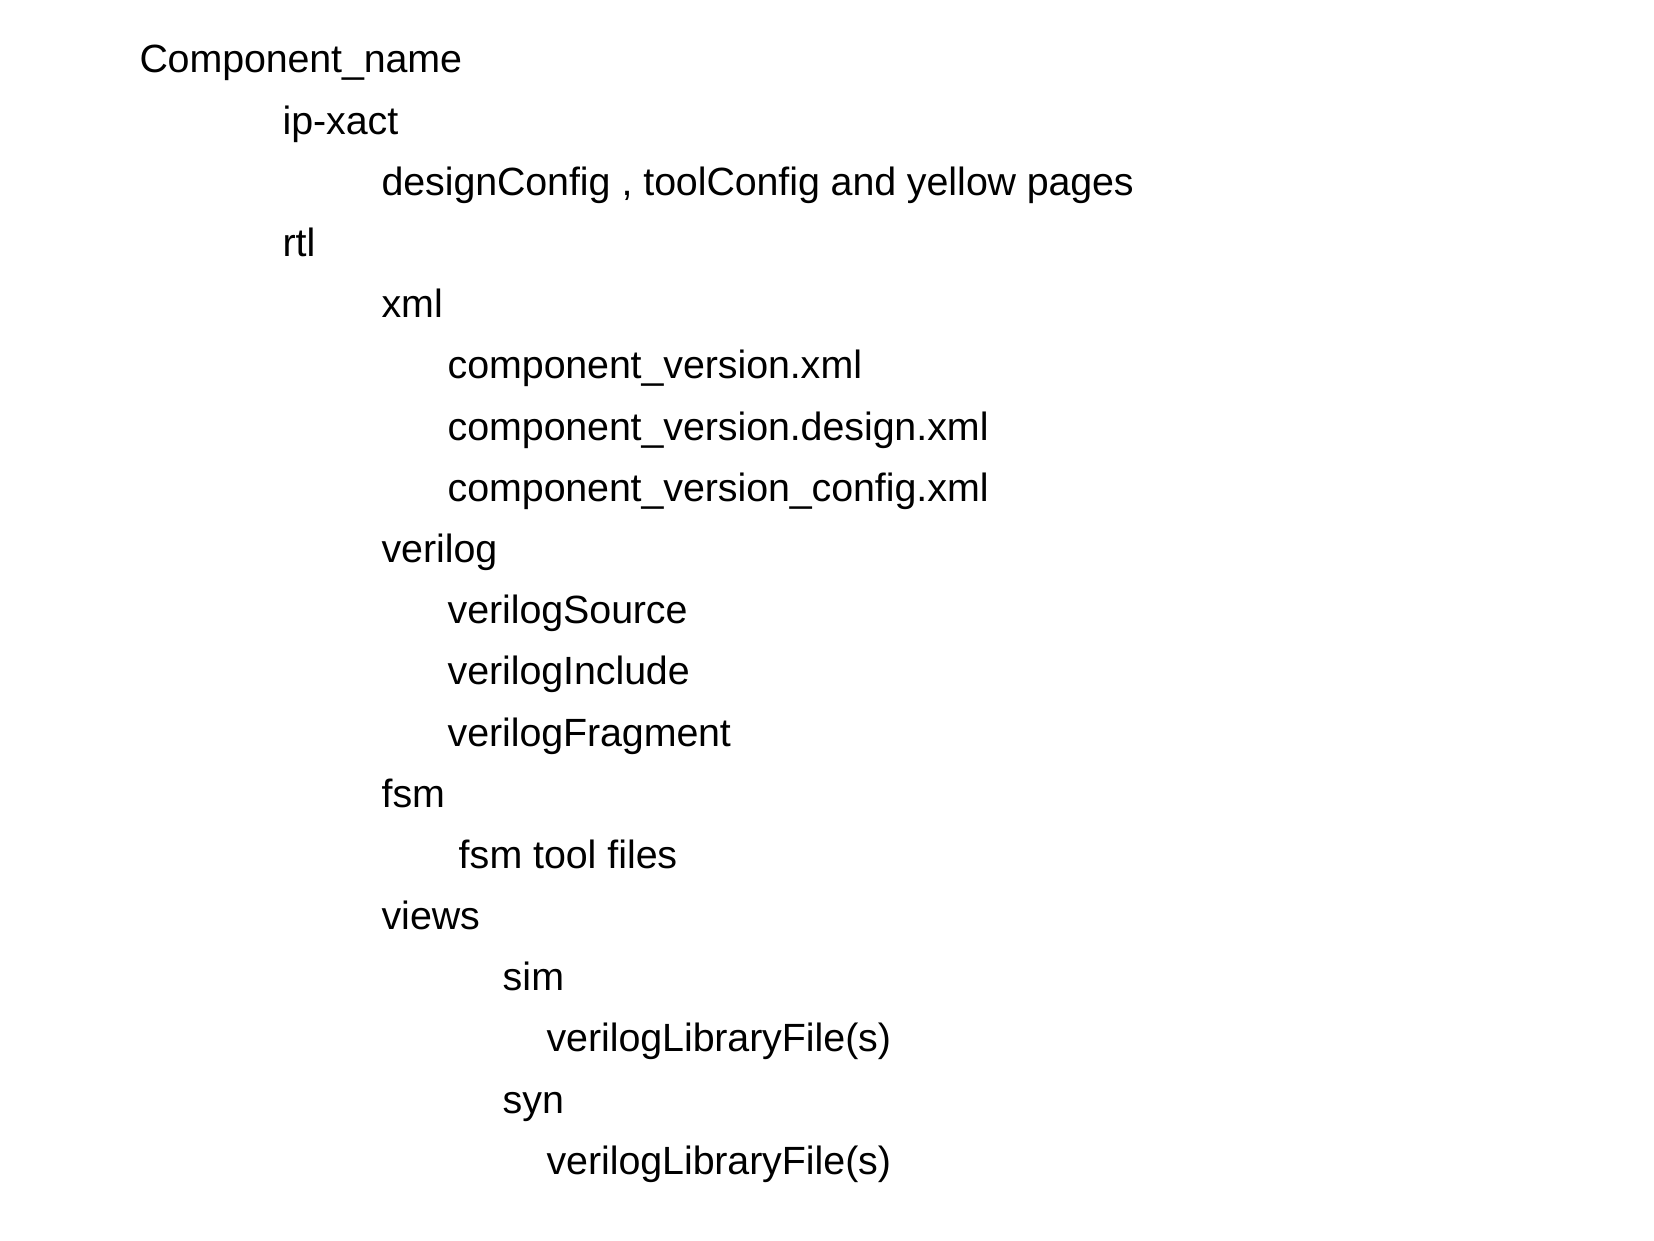

# Component_name
 ip-xact
 designConfig , toolConfig and yellow pages
 rtl
 xml
 component_version.xml
 component_version.design.xml
 component_version_config.xml
 verilog
 verilogSource
 verilogInclude
 verilogFragment
 fsm
 fsm tool files
 views
 sim
 verilogLibraryFile(s)
 syn
 verilogLibraryFile(s)